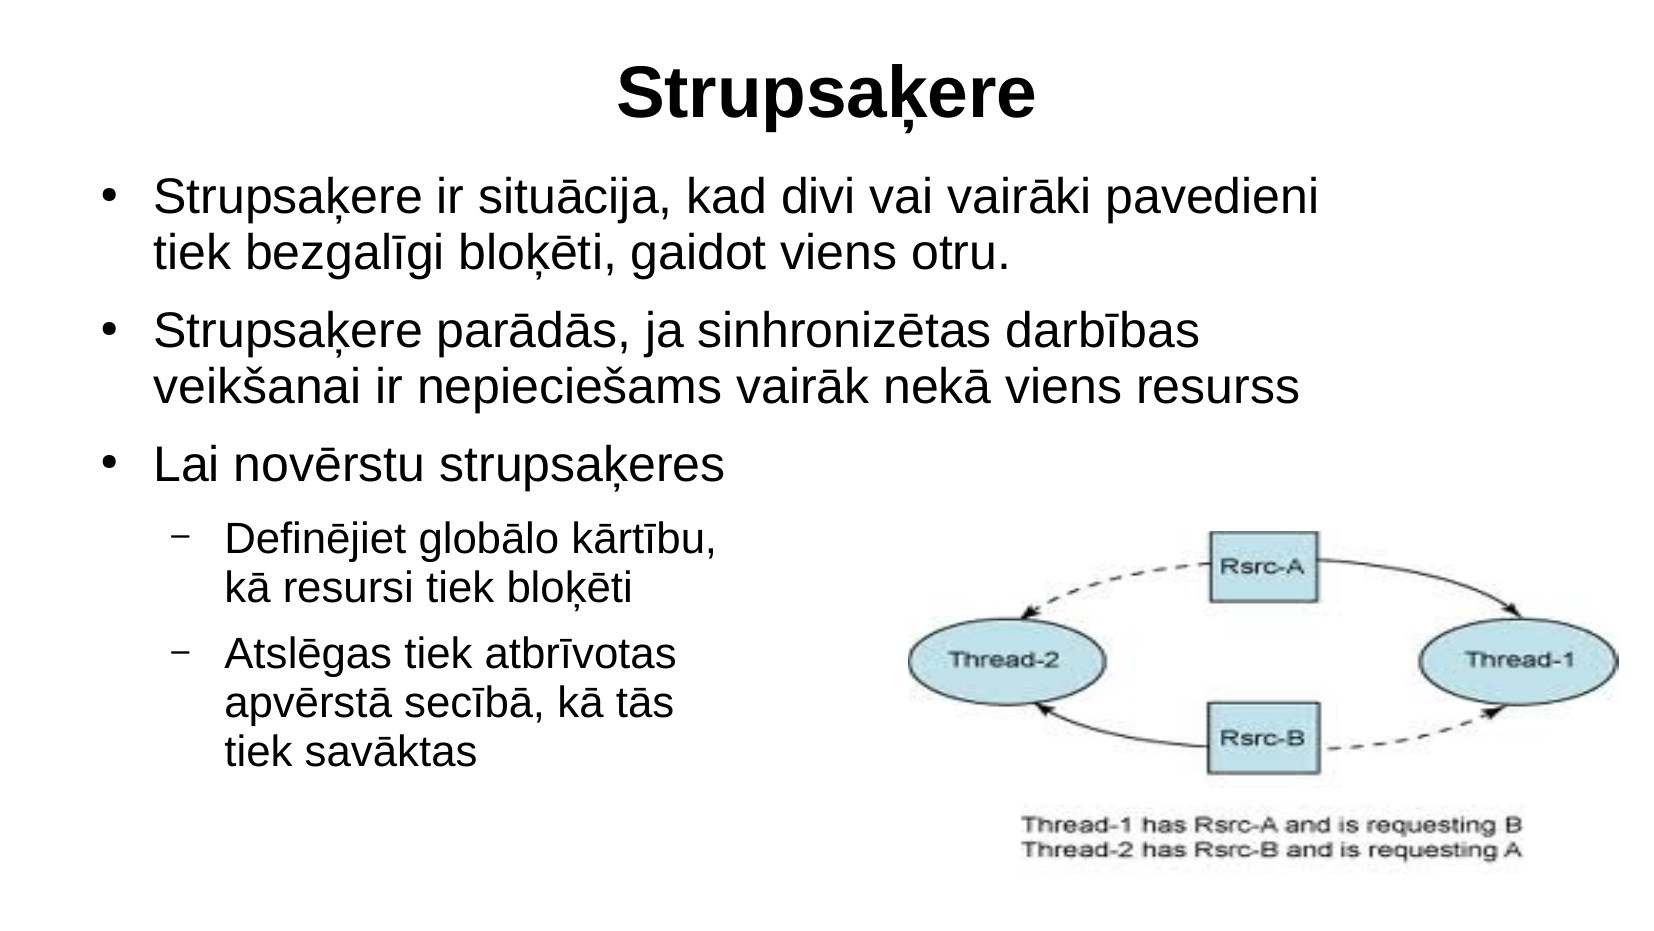

# Strupsaķere
Strupsaķere ir situācija, kad divi vai vairāki pavedieni tiek bezgalīgi bloķēti, gaidot viens otru.
Strupsaķere parādās, ja sinhronizētas darbības veikšanai ir nepieciešams vairāk nekā viens resurss
Lai novērstu strupsaķeres
Definējiet globālo kārtību,
kā resursi tiek bloķēti
Atslēgas tiek atbrīvotas
apvērstā secībā, kā tās
tiek savāktas